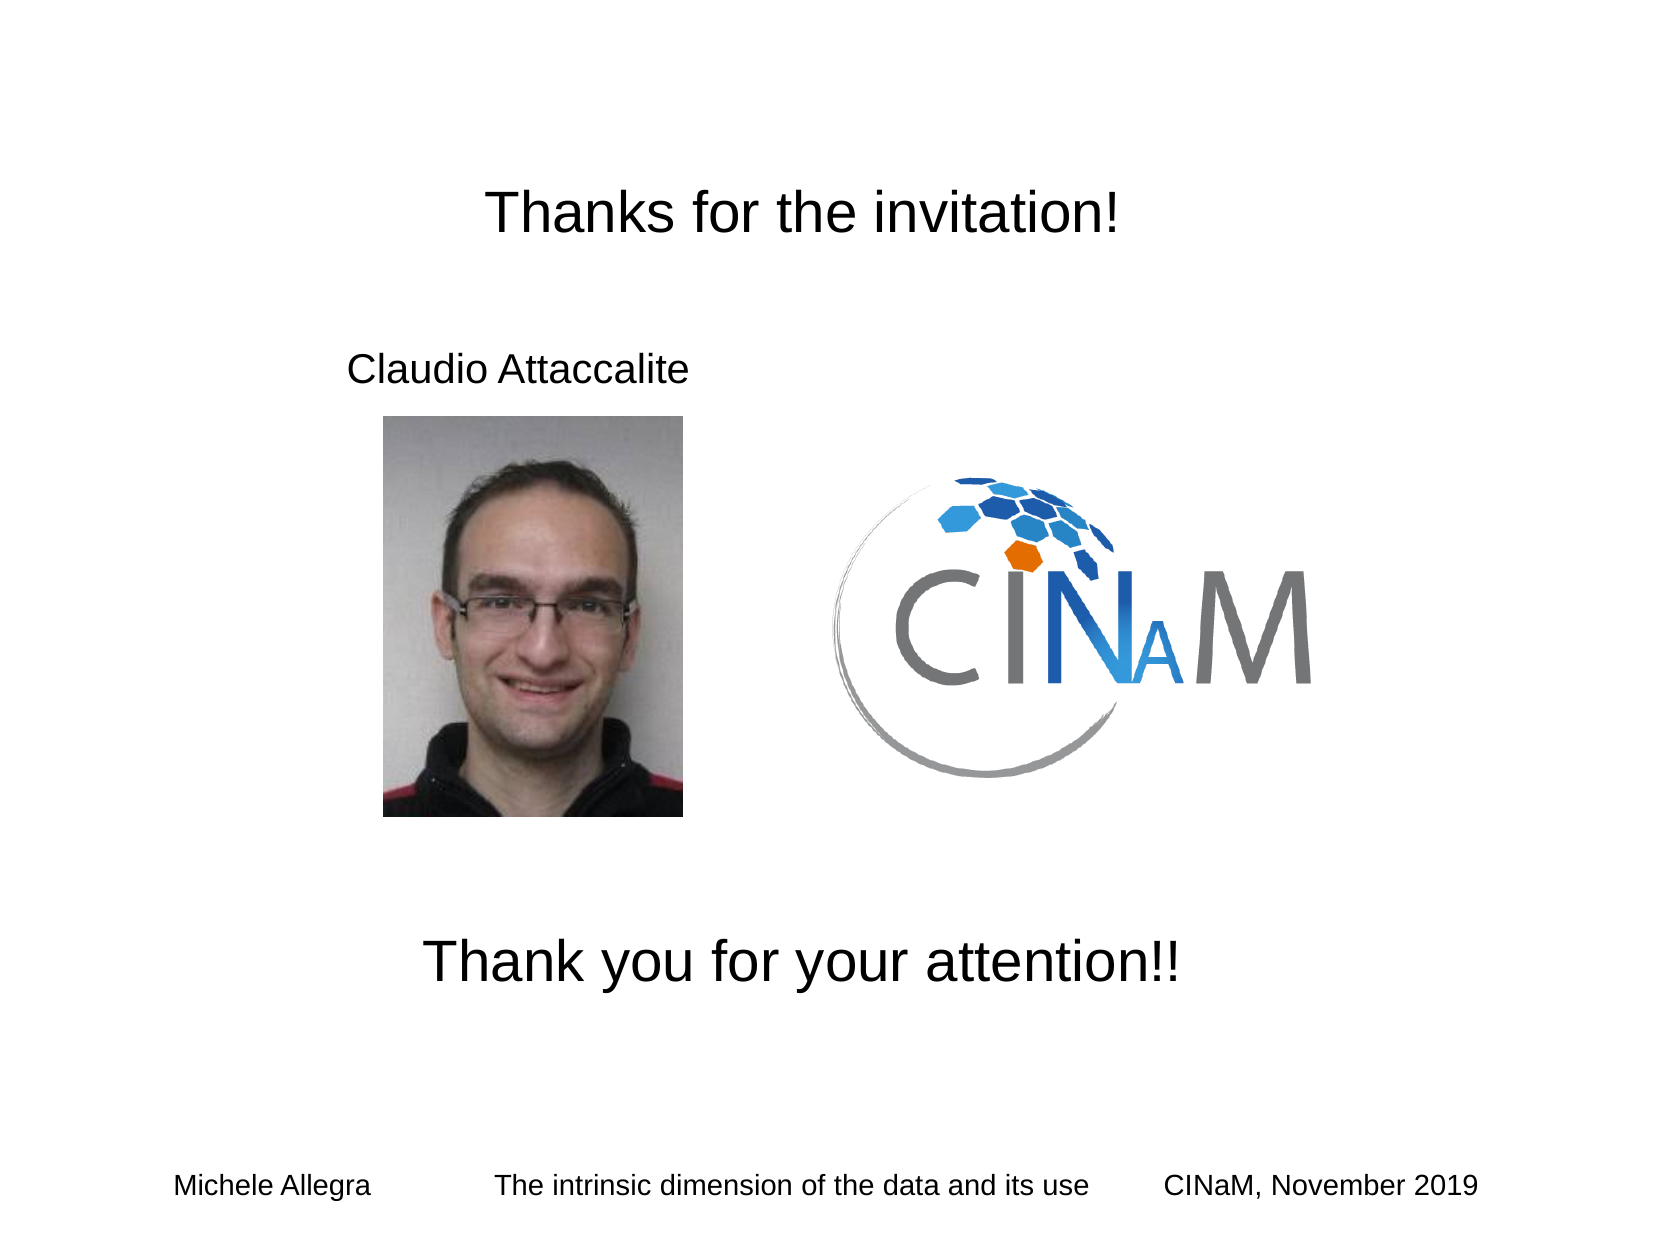

Thanks for the invitation!
#
Claudio Attaccalite
Thank you for your attention!!
Michele Allegra The intrinsic dimension of the data and its use CINaM, November 2019